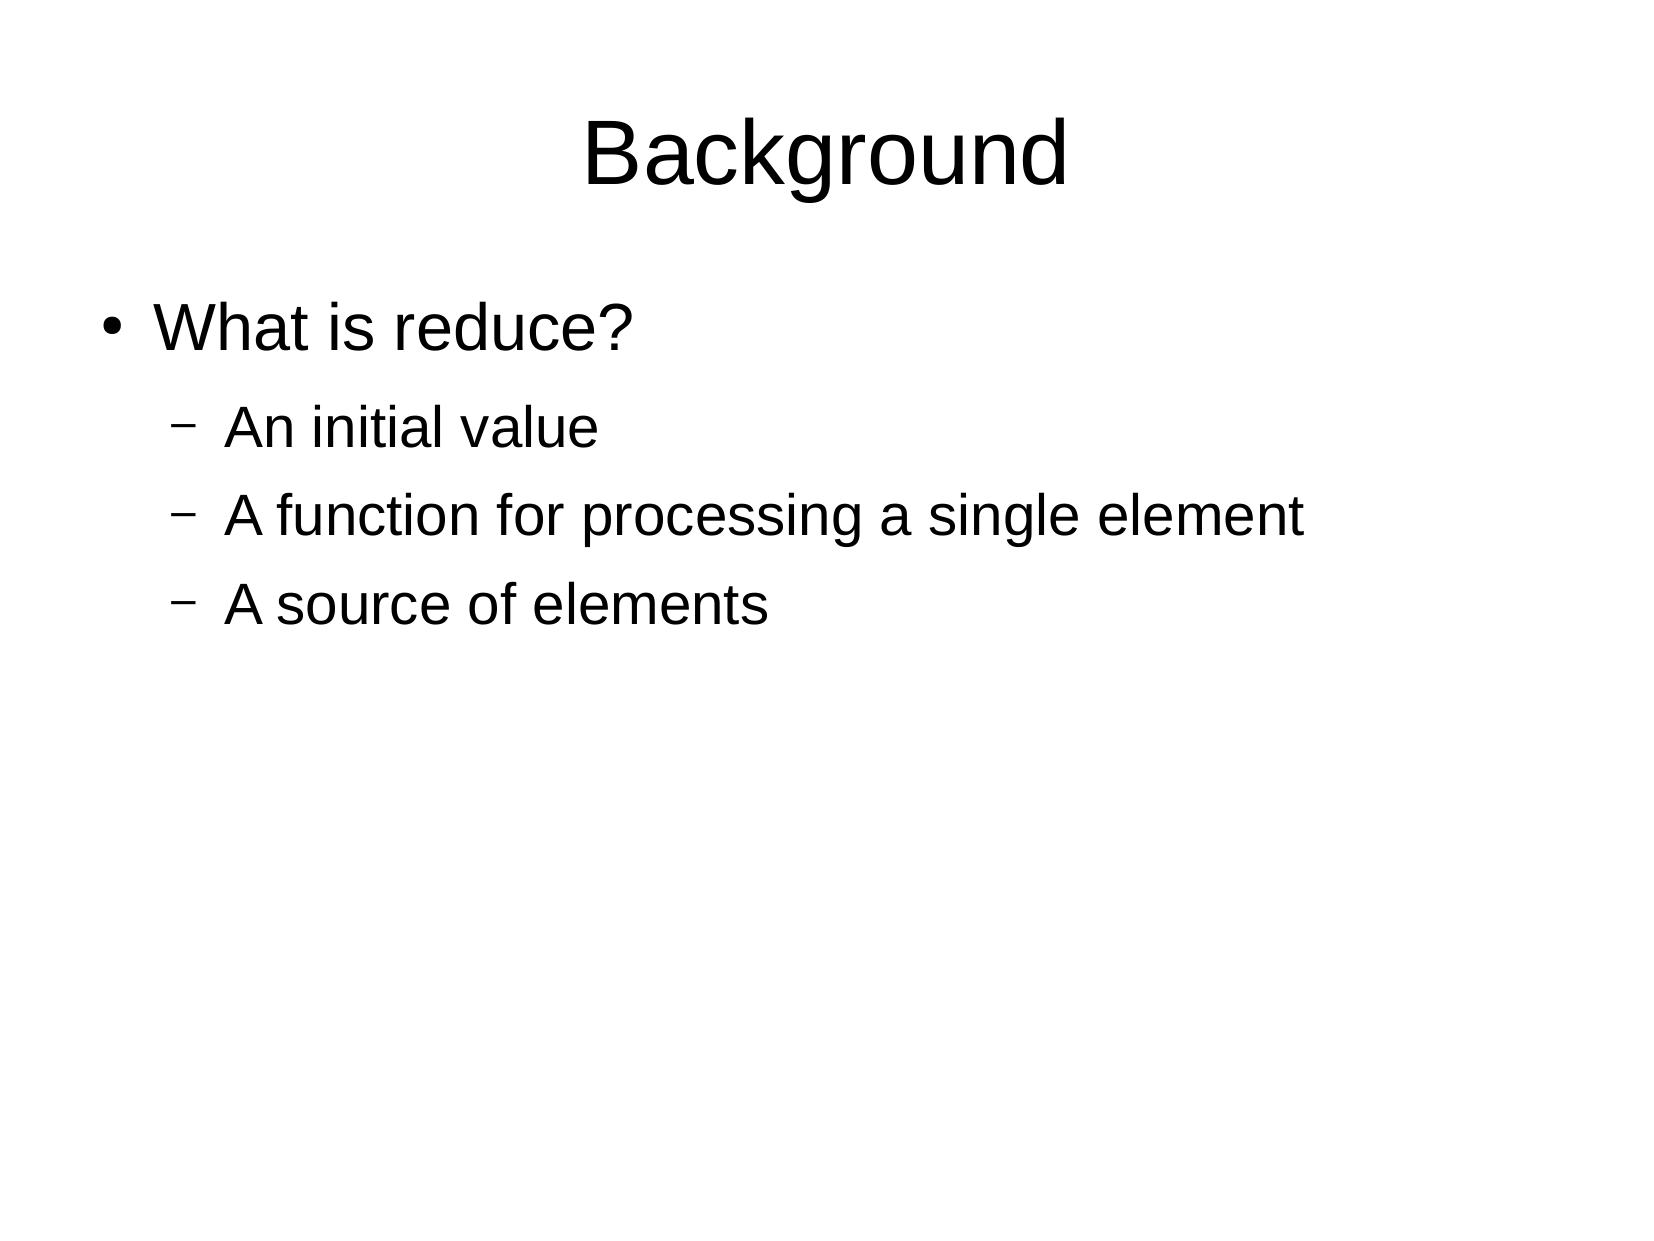

# Background
What is reduce?
An initial value
A function for processing a single element
A source of elements